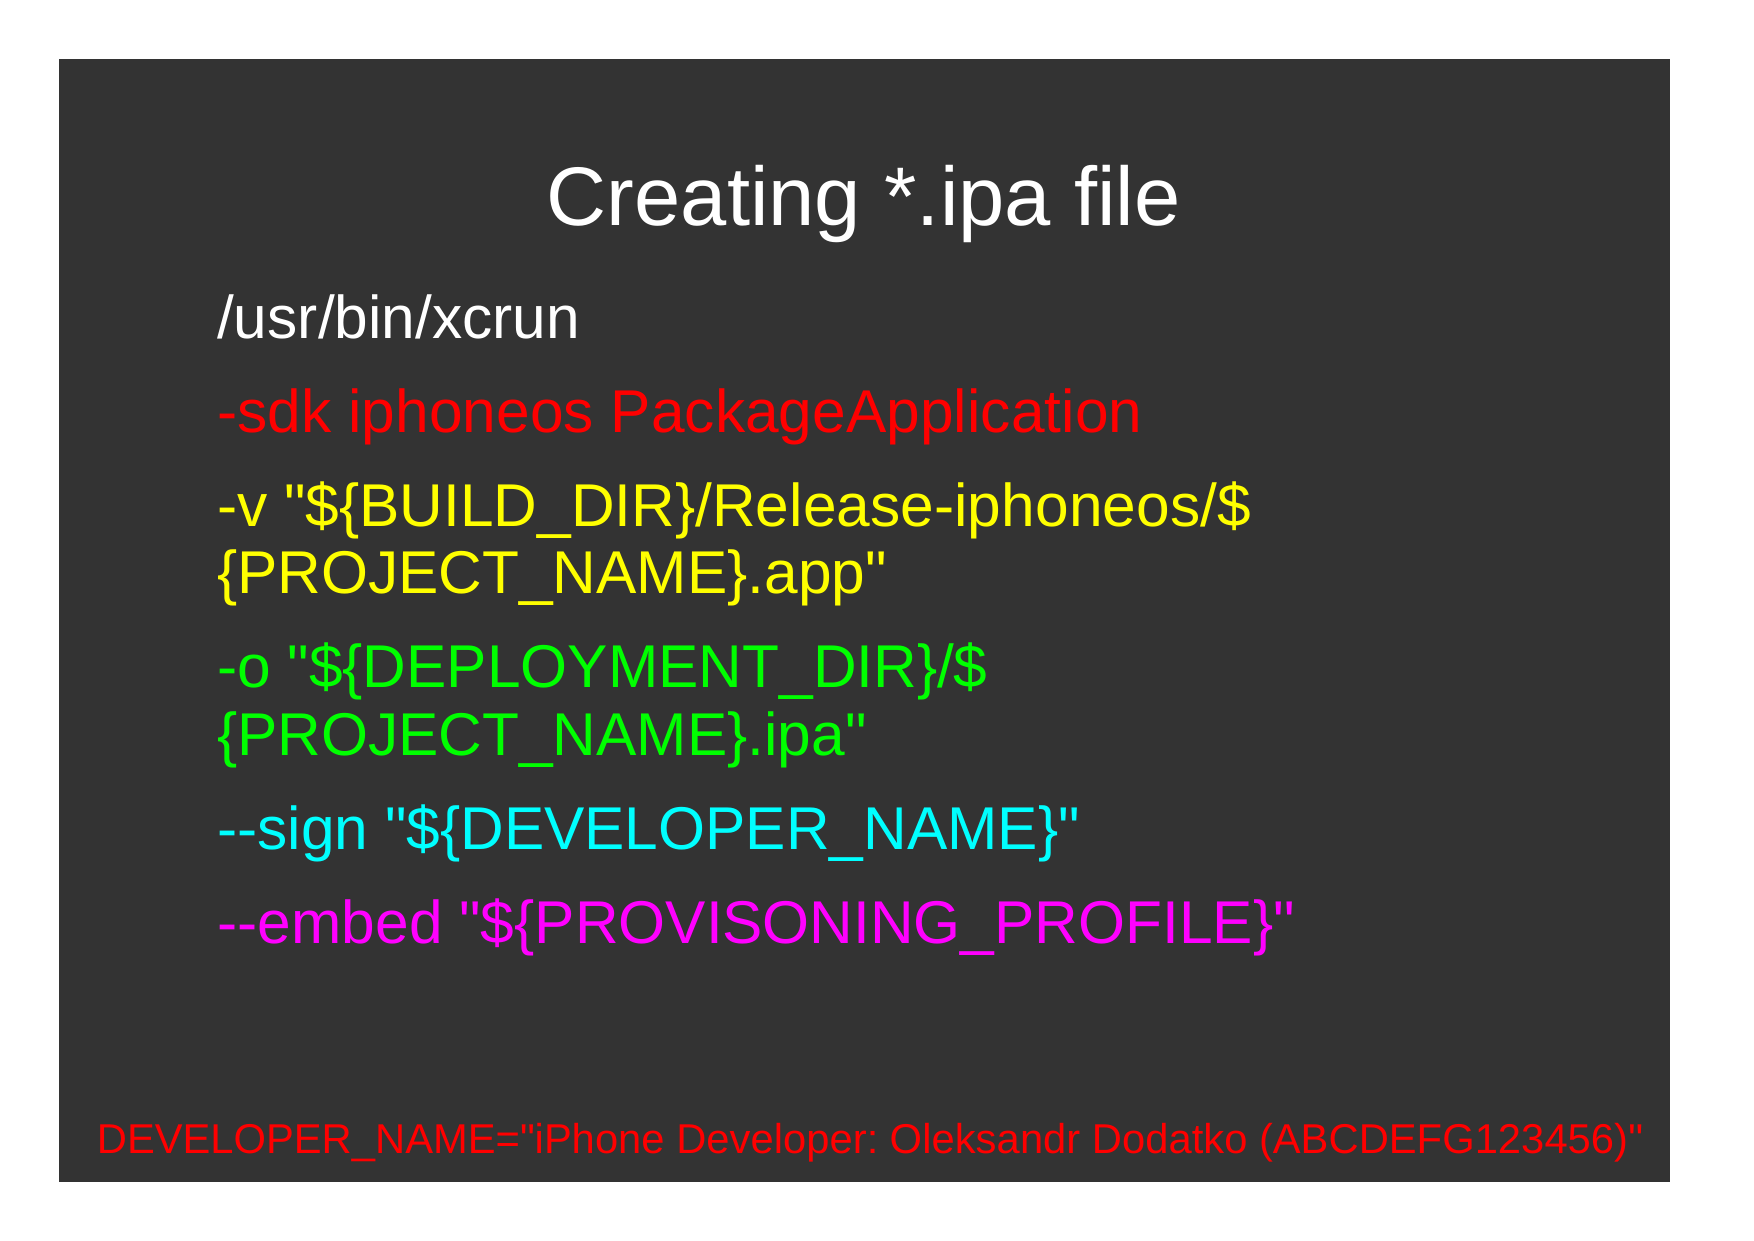

# Creating *.ipa file
/usr/bin/xcrun
-sdk iphoneos PackageApplication
-v "${BUILD_DIR}/Release-iphoneos/${PROJECT_NAME}.app"
-o "${DEPLOYMENT_DIR}/${PROJECT_NAME}.ipa"
--sign "${DEVELOPER_NAME}"
--embed "${PROVISONING_PROFILE}"
DEVELOPER_NAME="iPhone Developer: Oleksandr Dodatko (ABCDEFG123456)"